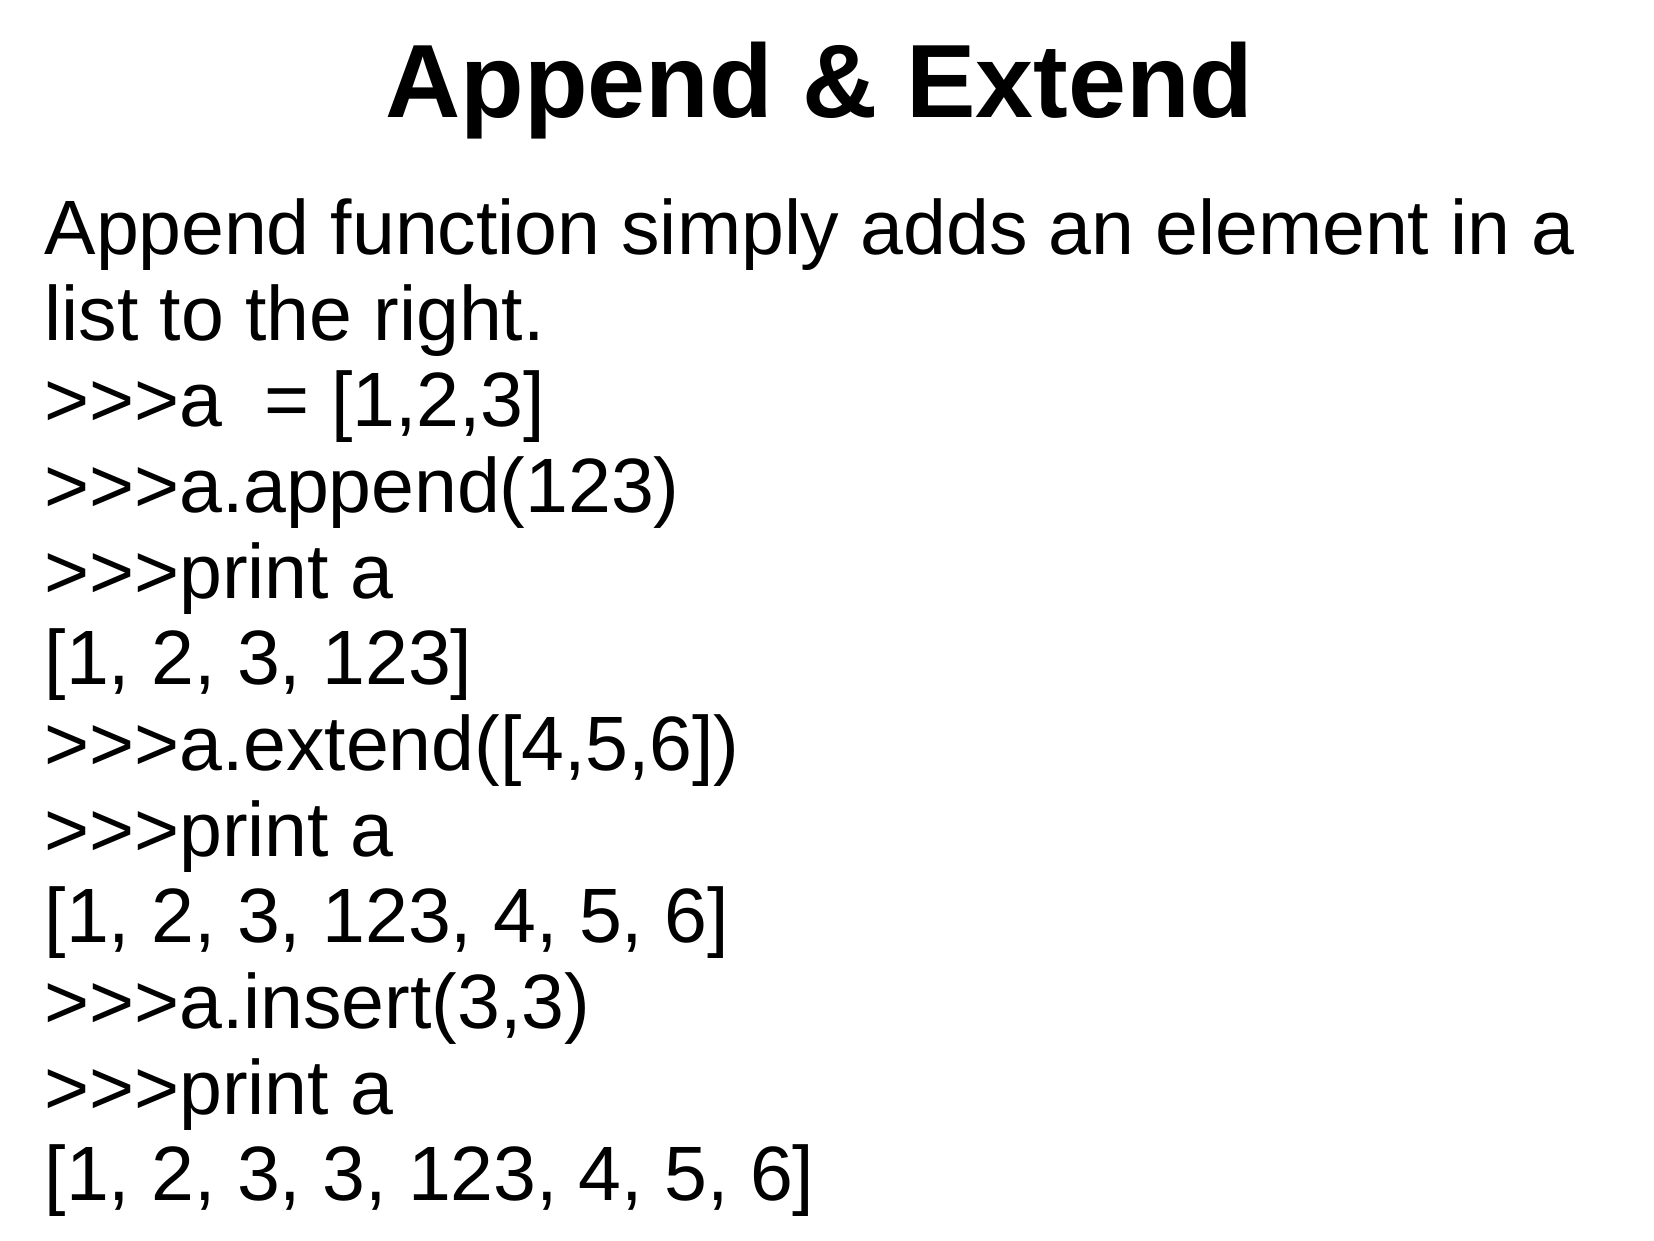

Append & Extend
Append function simply adds an element in a list to the right.
>>>a = [1,2,3]
>>>a.append(123)
>>>print a
[1, 2, 3, 123]
>>>a.extend([4,5,6])
>>>print a
[1, 2, 3, 123, 4, 5, 6]
>>>a.insert(3,3)
>>>print a
[1, 2, 3, 3, 123, 4, 5, 6]